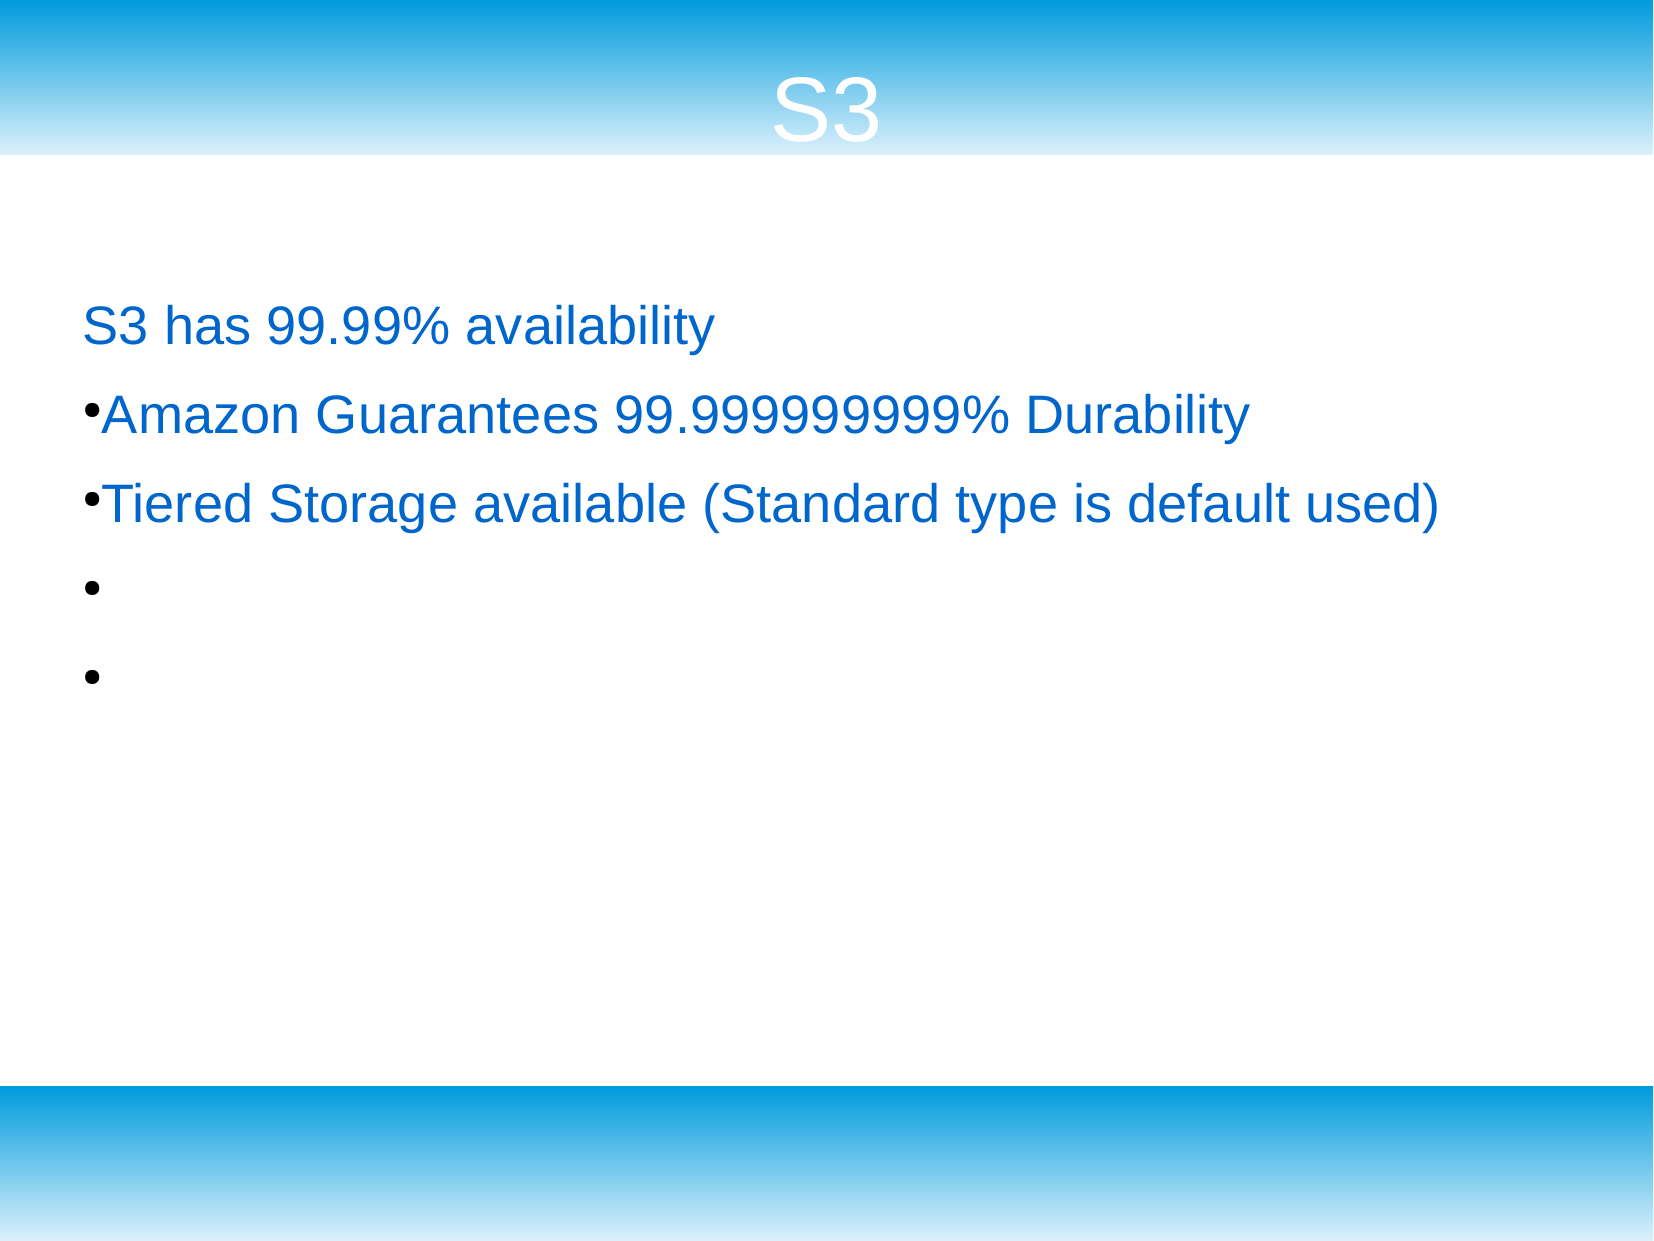

# S3
S3 has 99.99% availability
Amazon Guarantees 99.999999999% Durability
Tiered Storage available (Standard type is default used)